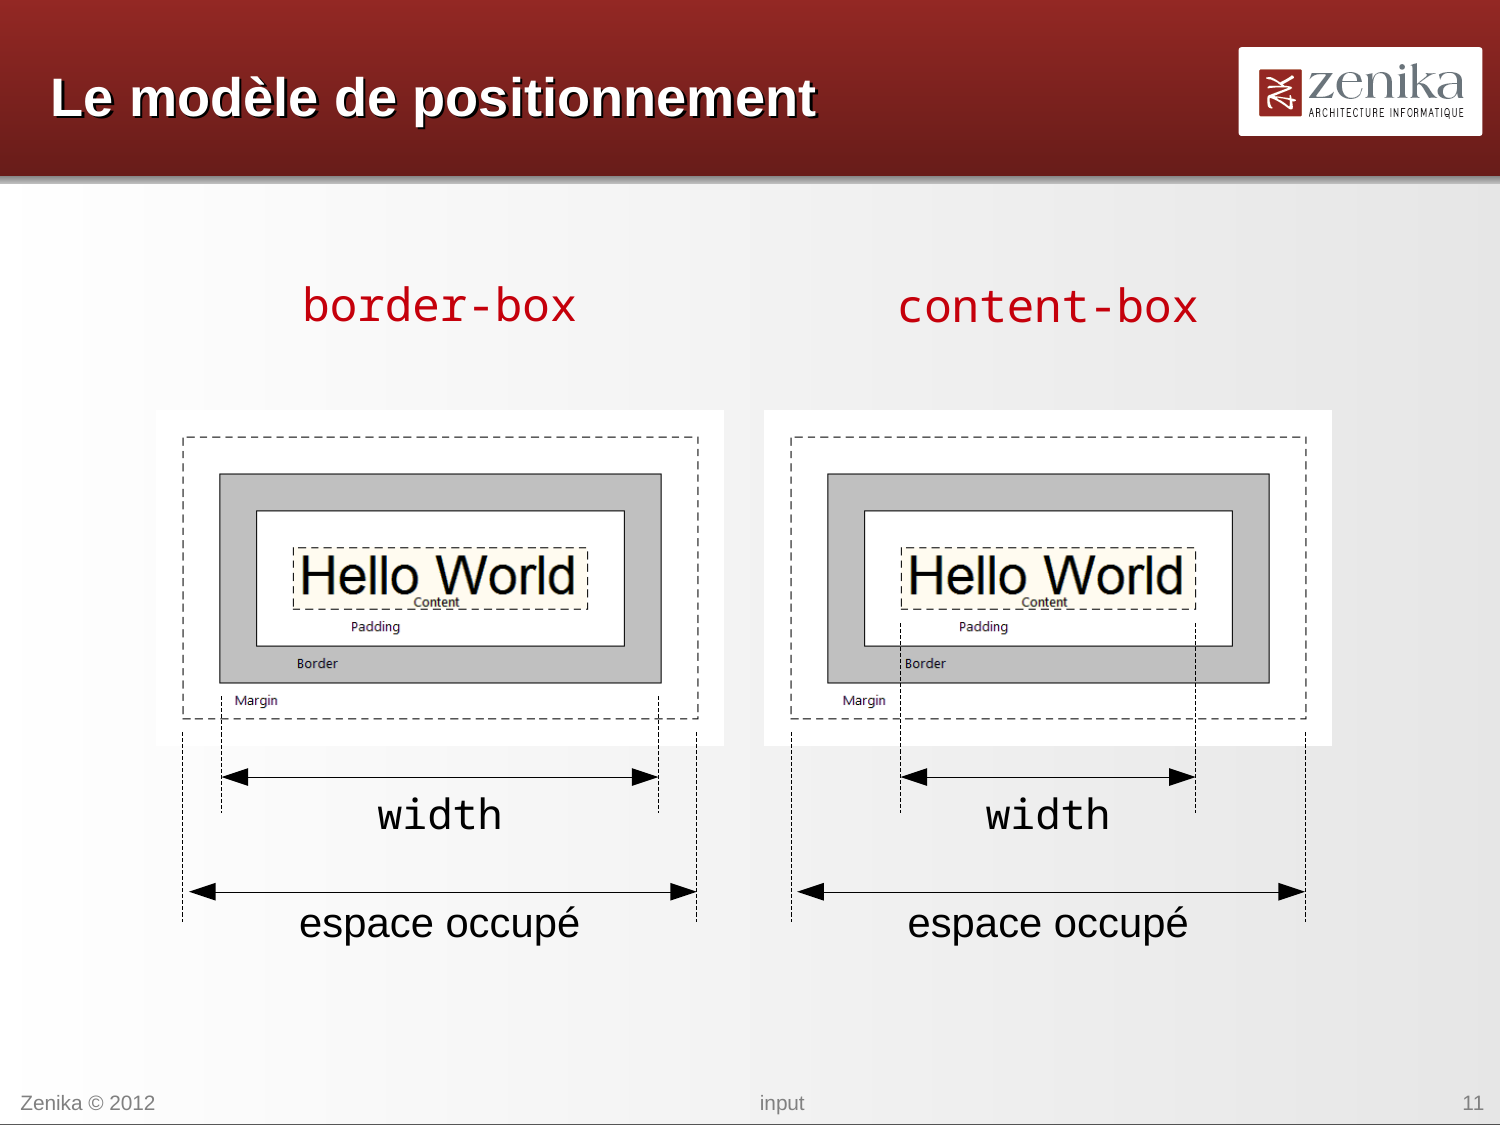

# Le modèle de positionnement
border-box
content-box
width
espace occupé
width
espace occupé